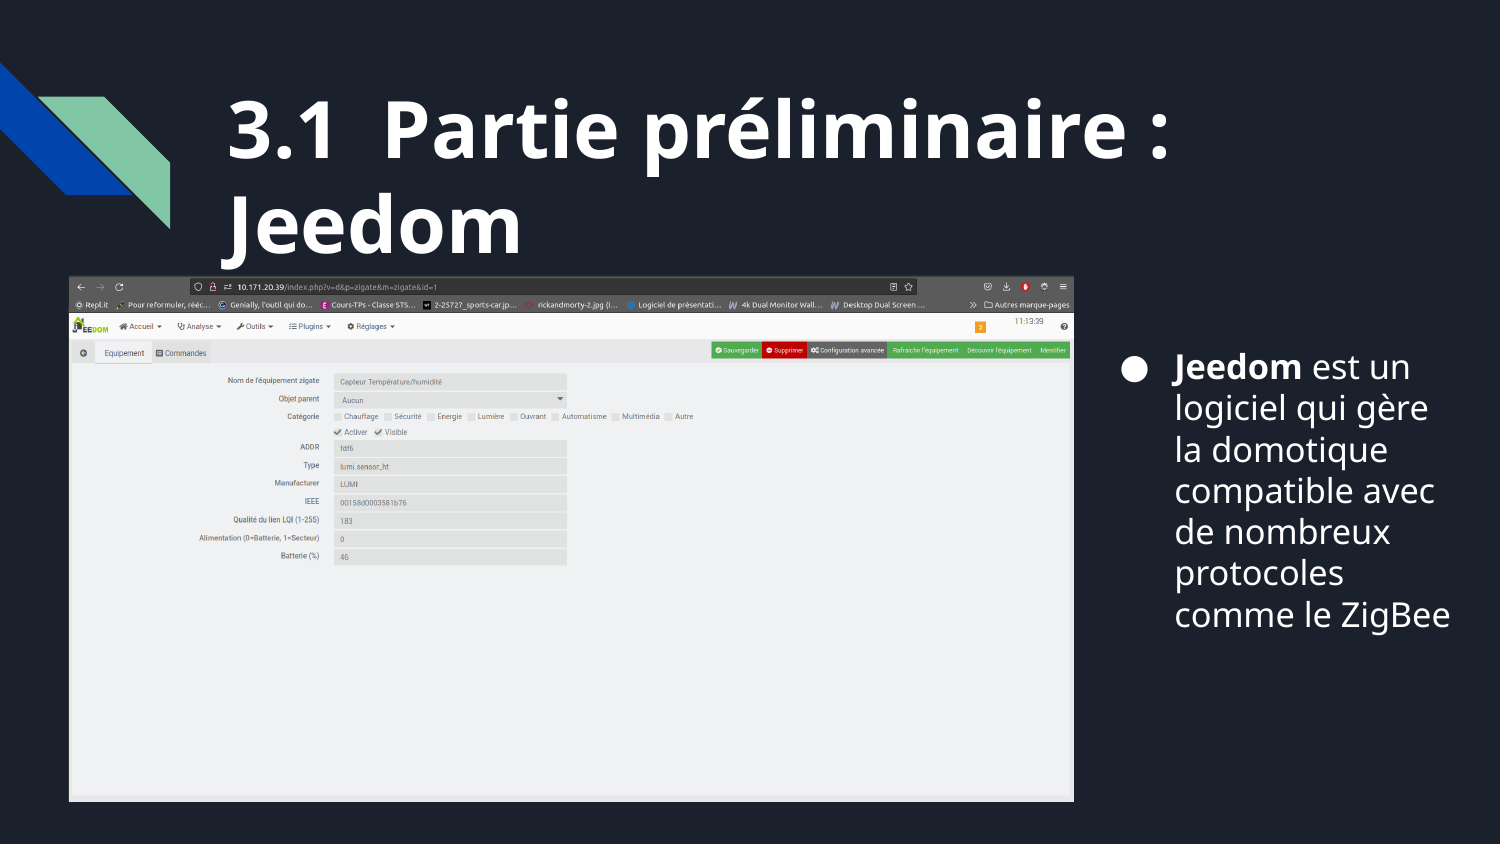

# 3.1 Partie préliminaire : Jeedom
Jeedom est un logiciel qui gère la domotique compatible avec de nombreux protocoles comme le ZigBee